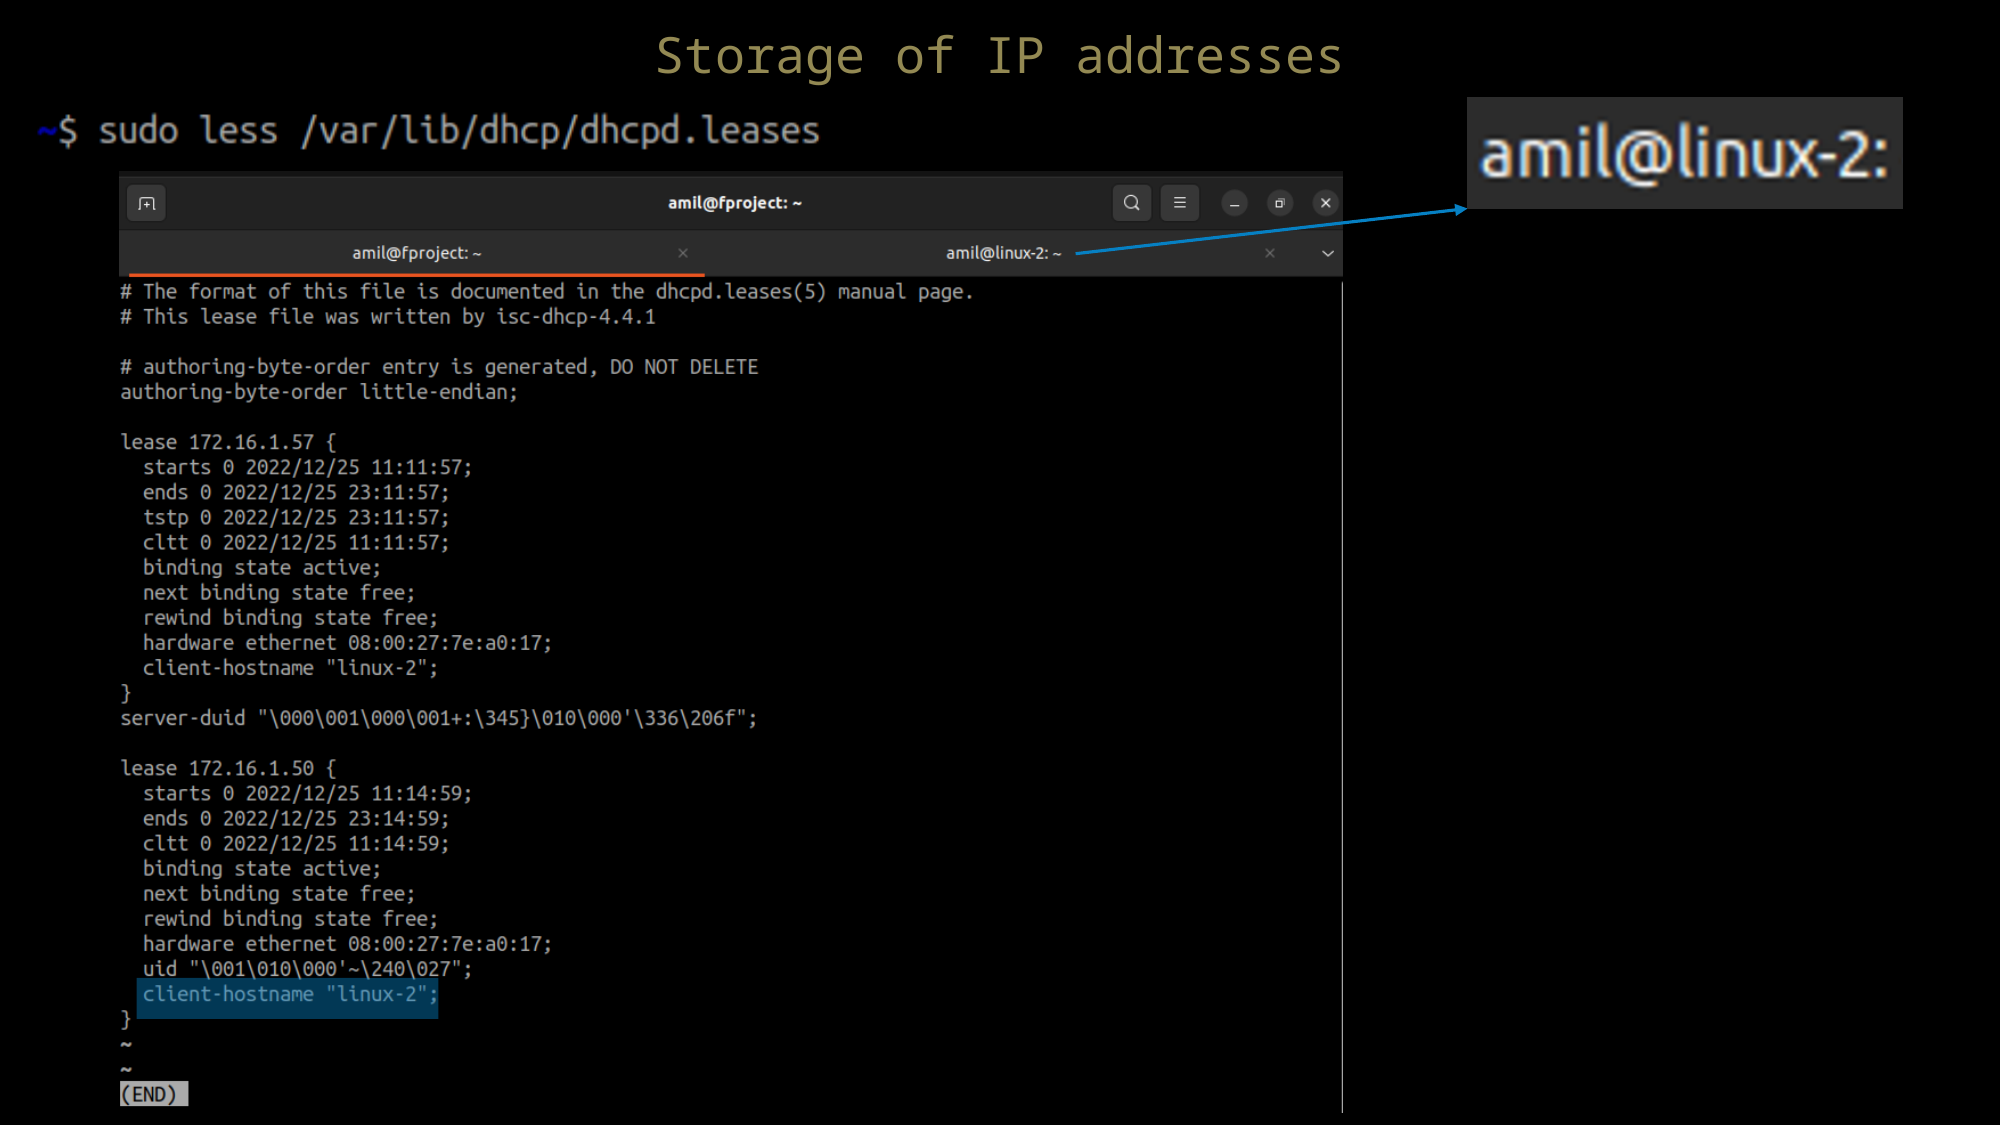

Storage of IP addresses
Öncəliklə virtual maşının şəbəkə növü yoxlanılır :
1. VirtualBox ‘da quraşdırılmış “Ubuntu – Project” maşını seçir və ayarlar hissəsinə daxil oluruq :